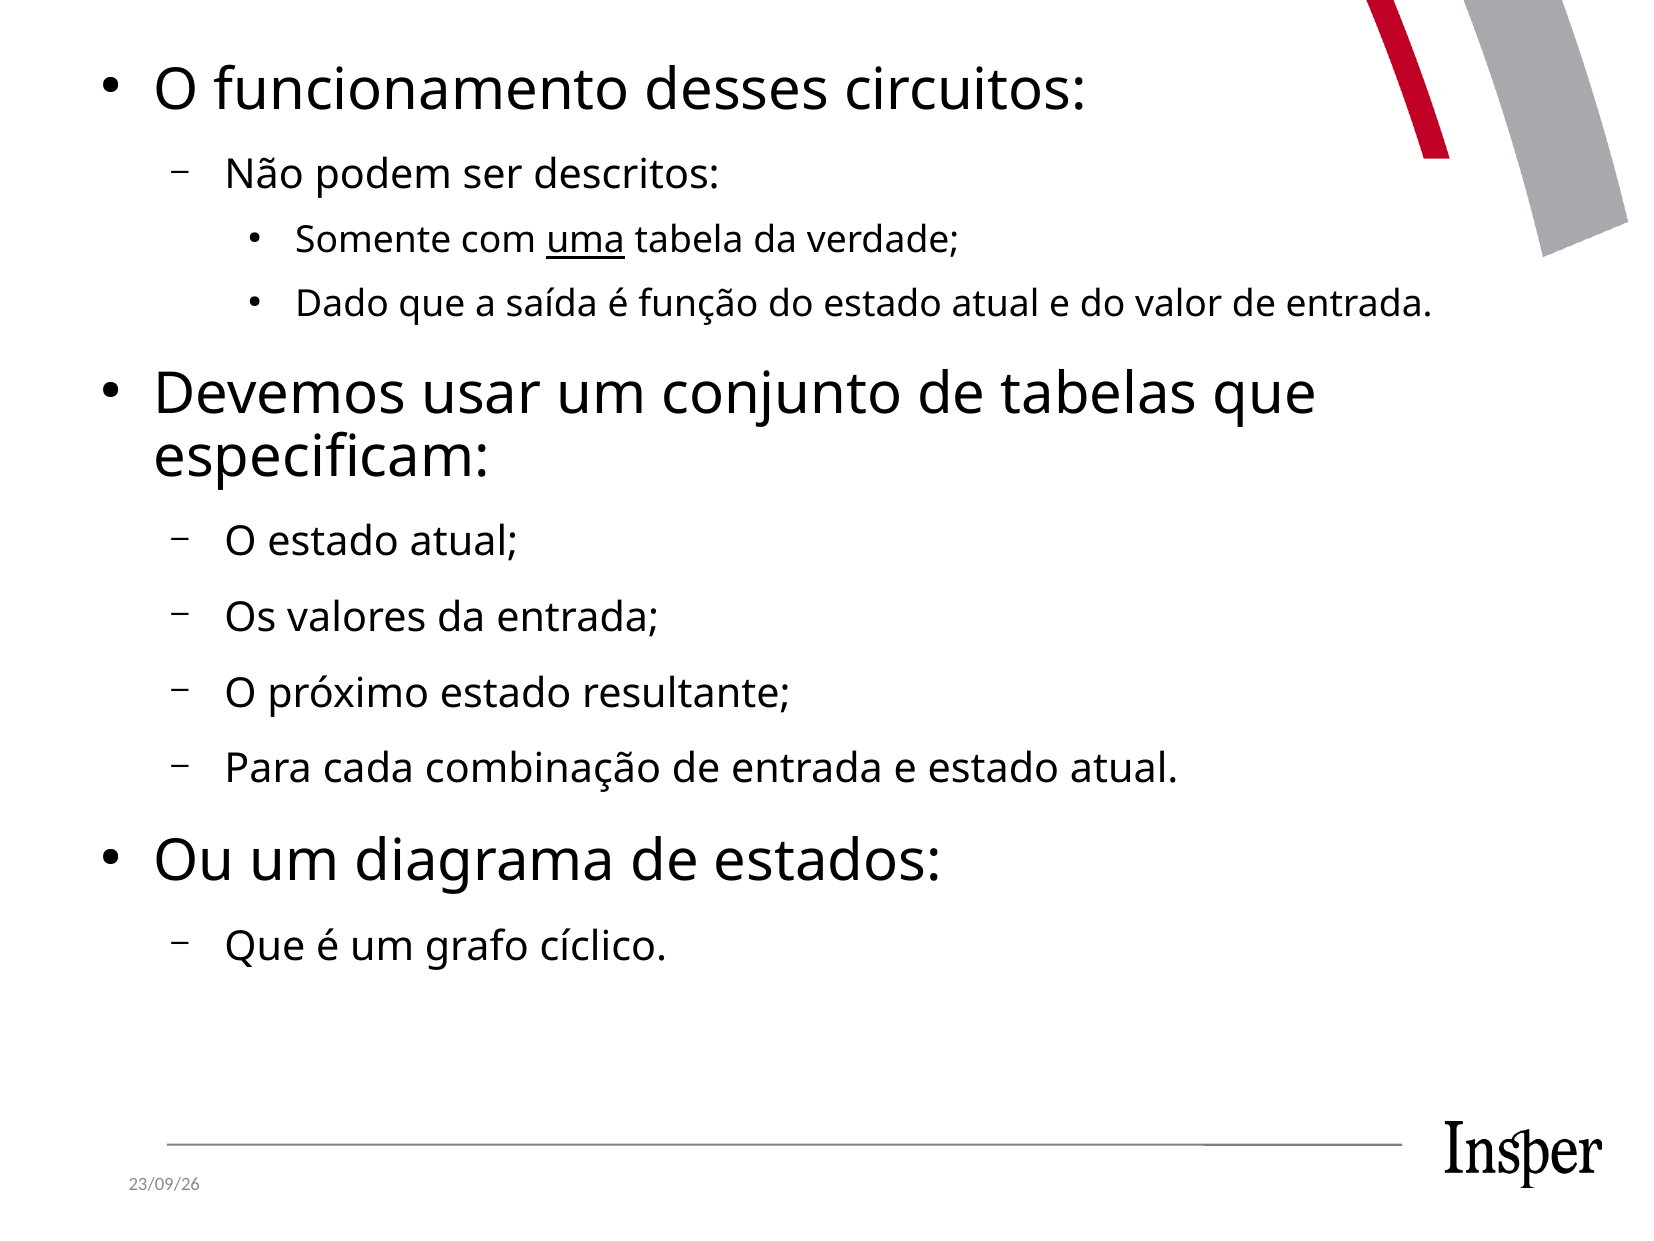

# O funcionamento desses circuitos:
Não podem ser descritos:
Somente com uma tabela da verdade;
Dado que a saída é função do estado atual e do valor de entrada.
Devemos usar um conjunto de tabelas que especificam:
O estado atual;
Os valores da entrada;
O próximo estado resultante;
Para cada combinação de entrada e estado atual.
Ou um diagrama de estados:
Que é um grafo cíclico.